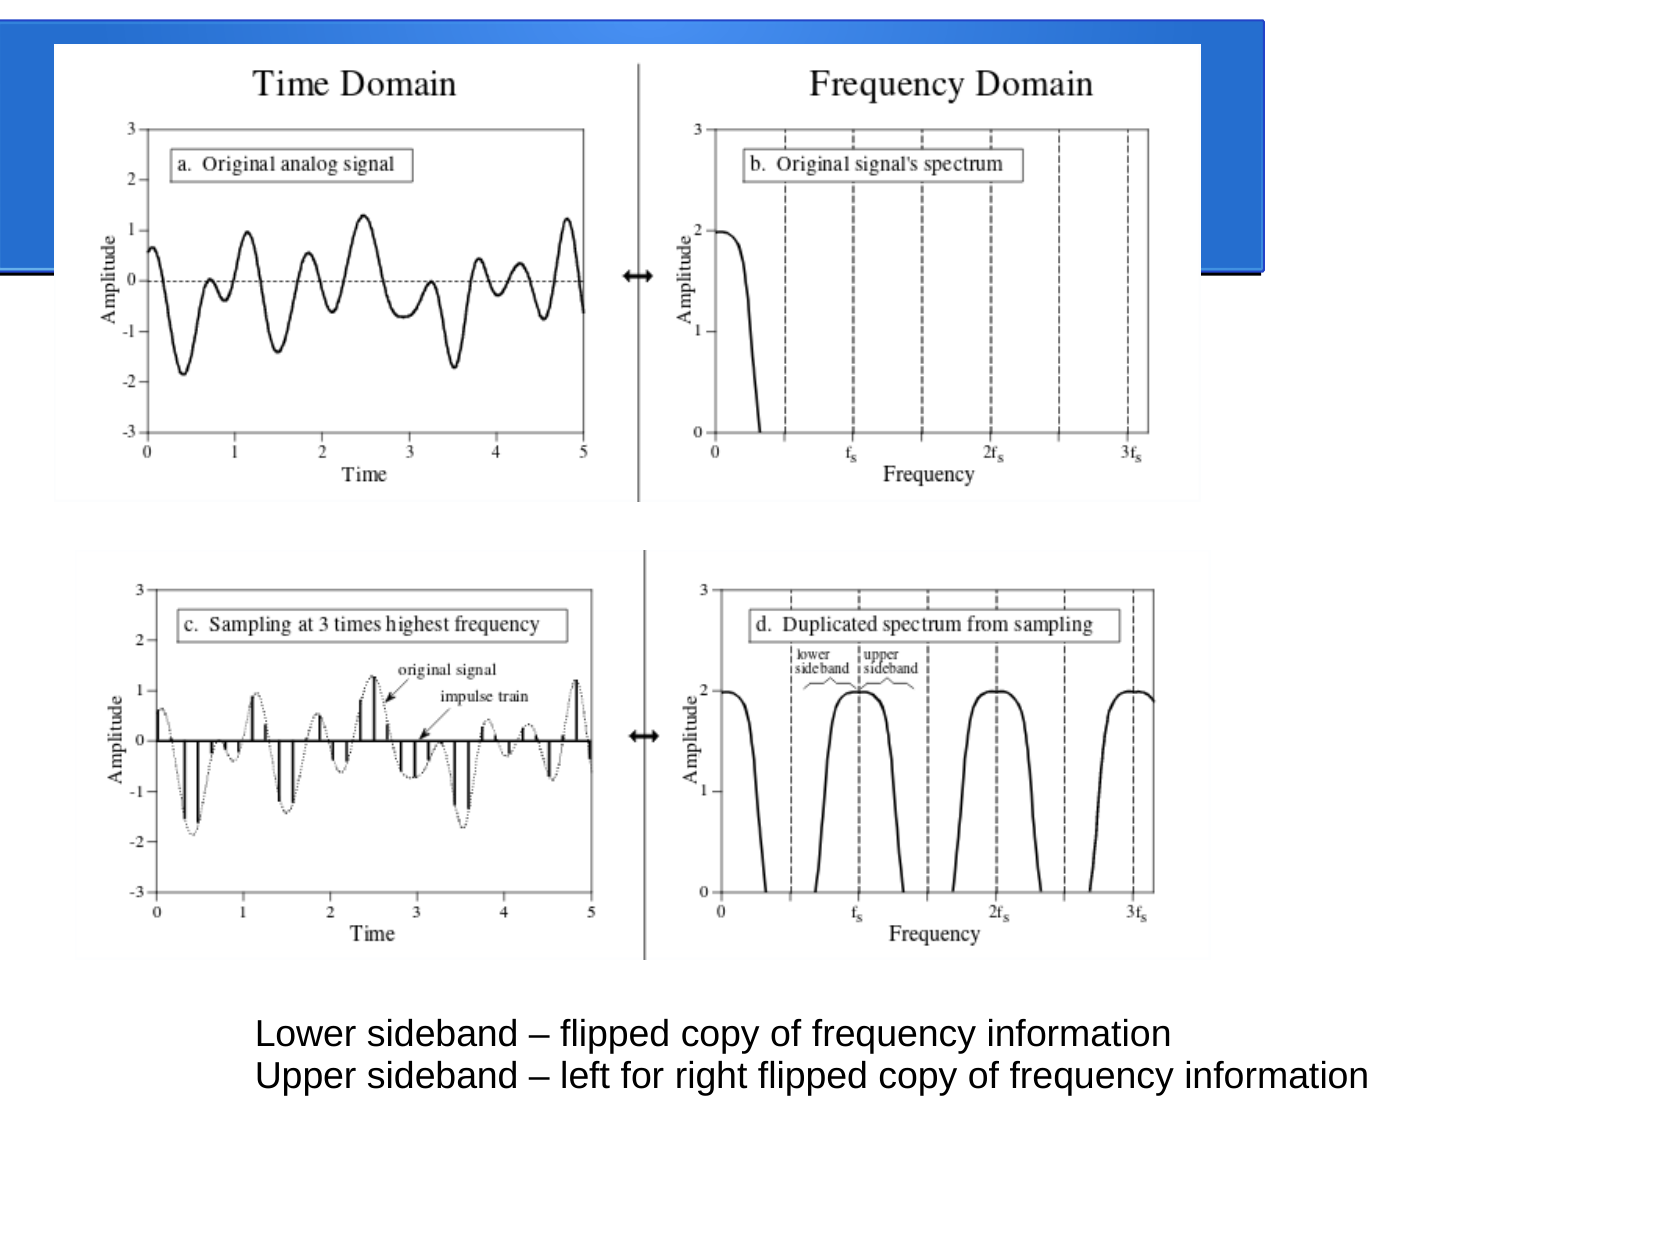

Lower sideband – flipped copy of frequency information
Upper sideband – left for right flipped copy of frequency information